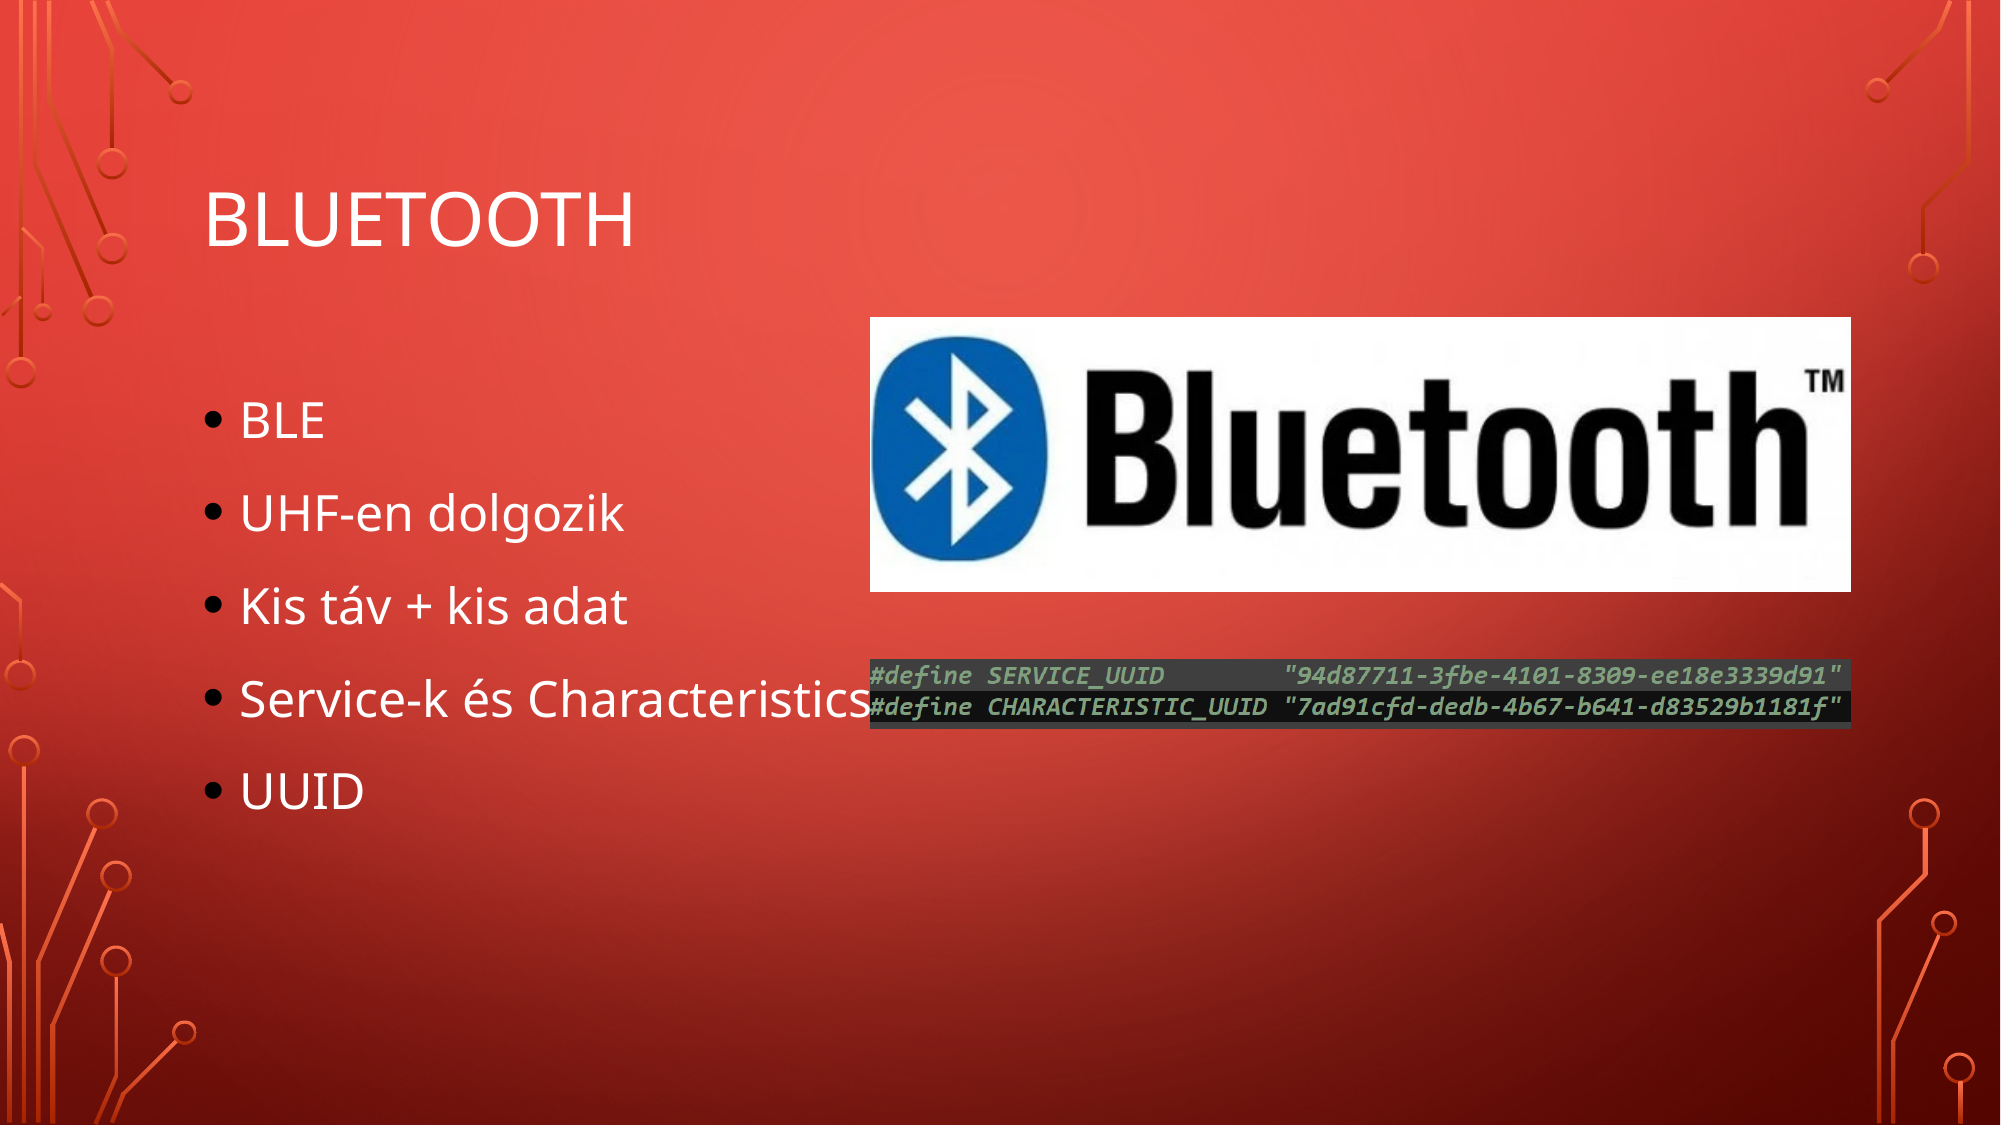

# Bluetooth
BLE
UHF-en dolgozik
Kis táv + kis adat
Service-k és Characteristics
UUID